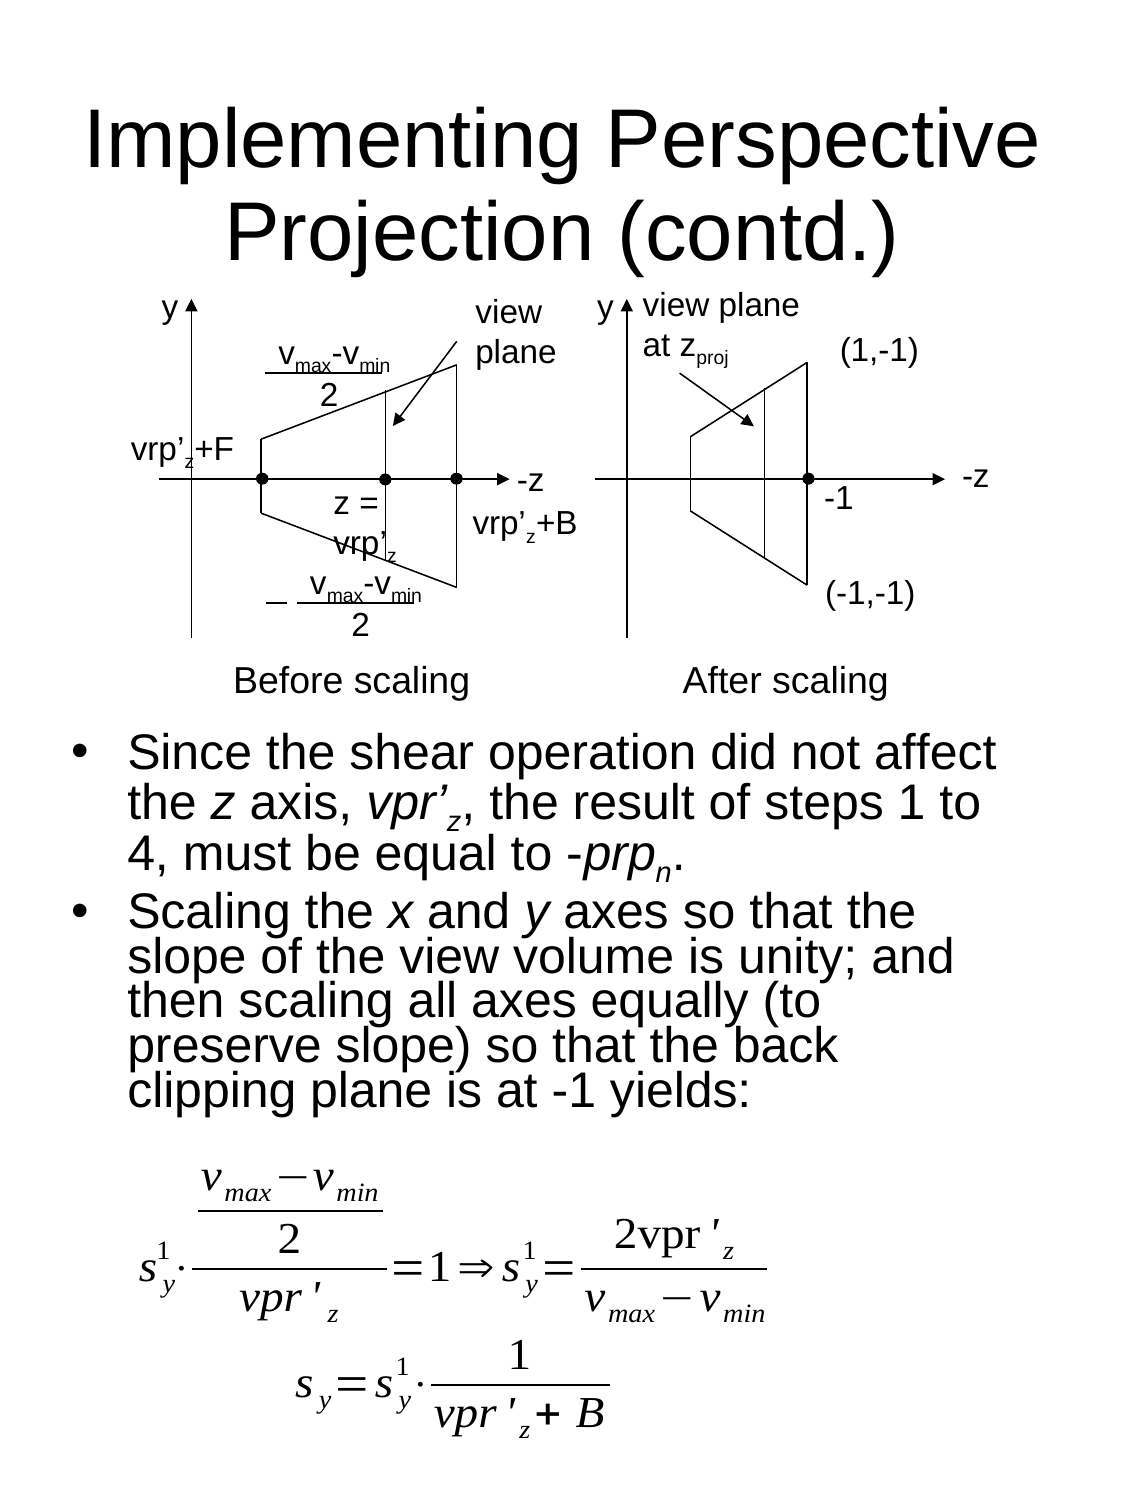

# Implementing Perspective Projection (contd.)
view plane at zproj
y
y
view plane
(1,-1)
vmax-vmin
2
vrp’z+F
-z
-z
-1
z = vrp’z
vrp’z+B
vmax-vmin
2
(-1,-1)
Before scaling
After scaling
Since the shear operation did not affect the z axis, vpr’z, the result of steps 1 to 4, must be equal to -prpn.
Scaling the x and y axes so that the slope of the view volume is unity; and then scaling all axes equally (to preserve slope) so that the back clipping plane is at -1 yields: